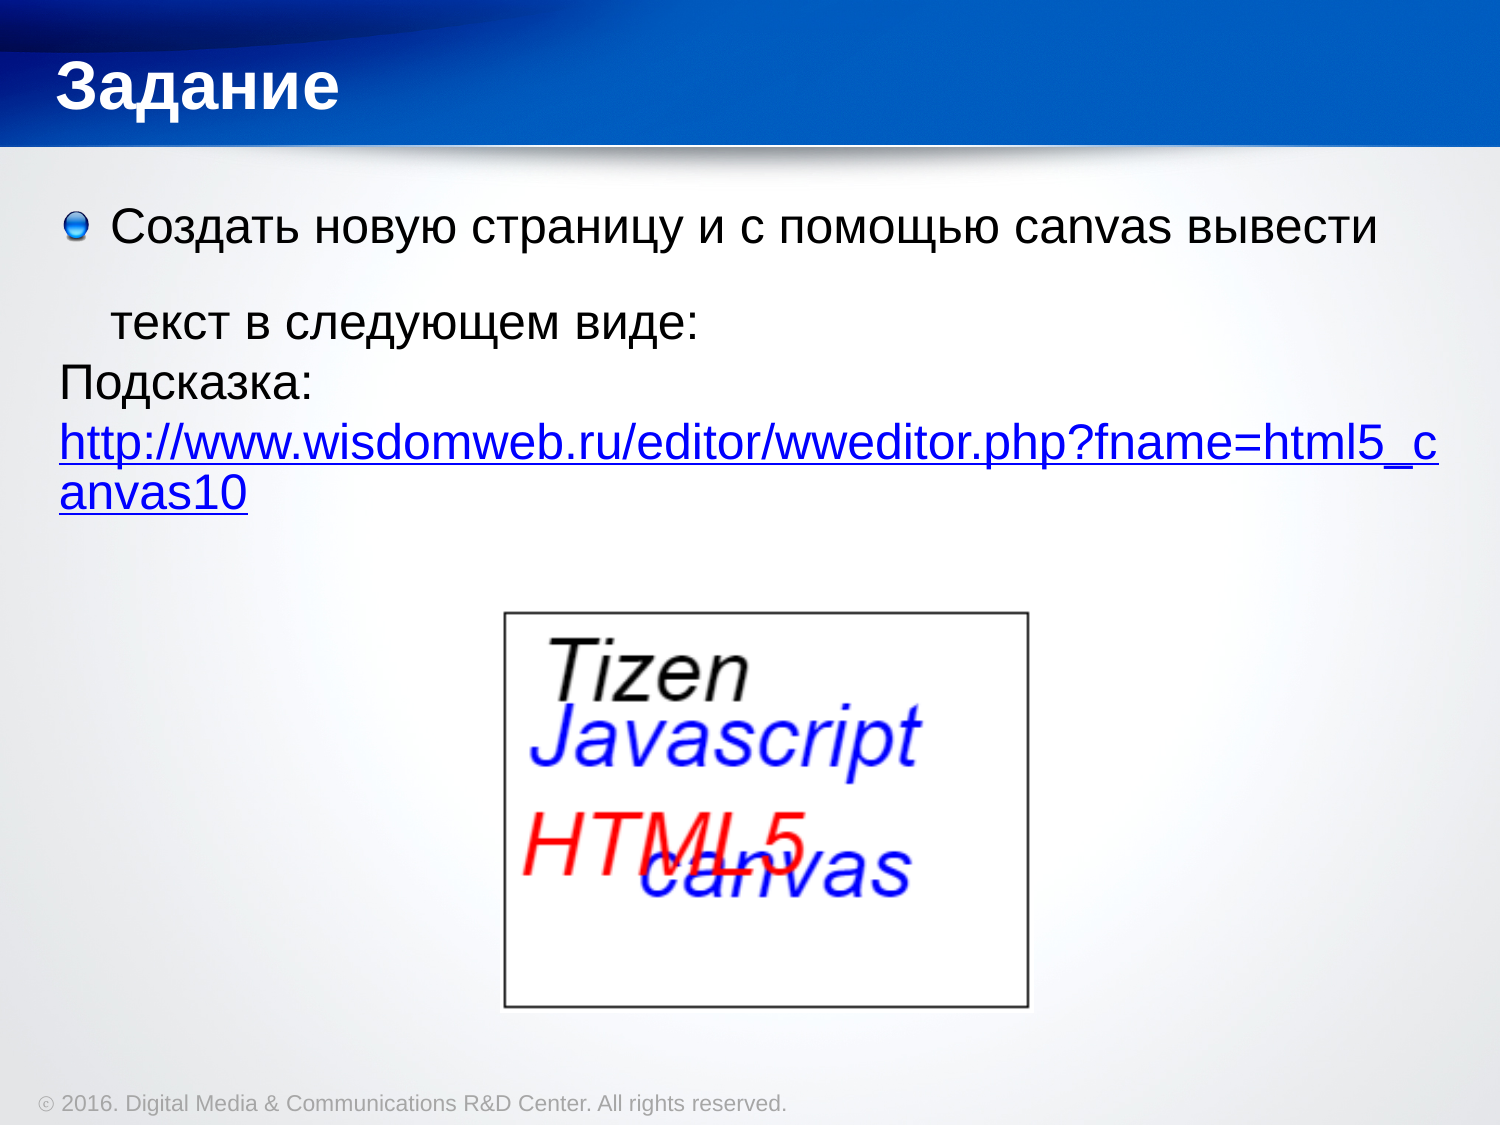

Задание
# Создать новую страницу и с помощью canvas вывести текст в следующем виде:
Подсказка:
http://www.wisdomweb.ru/editor/wweditor.php?fname=html5_canvas10